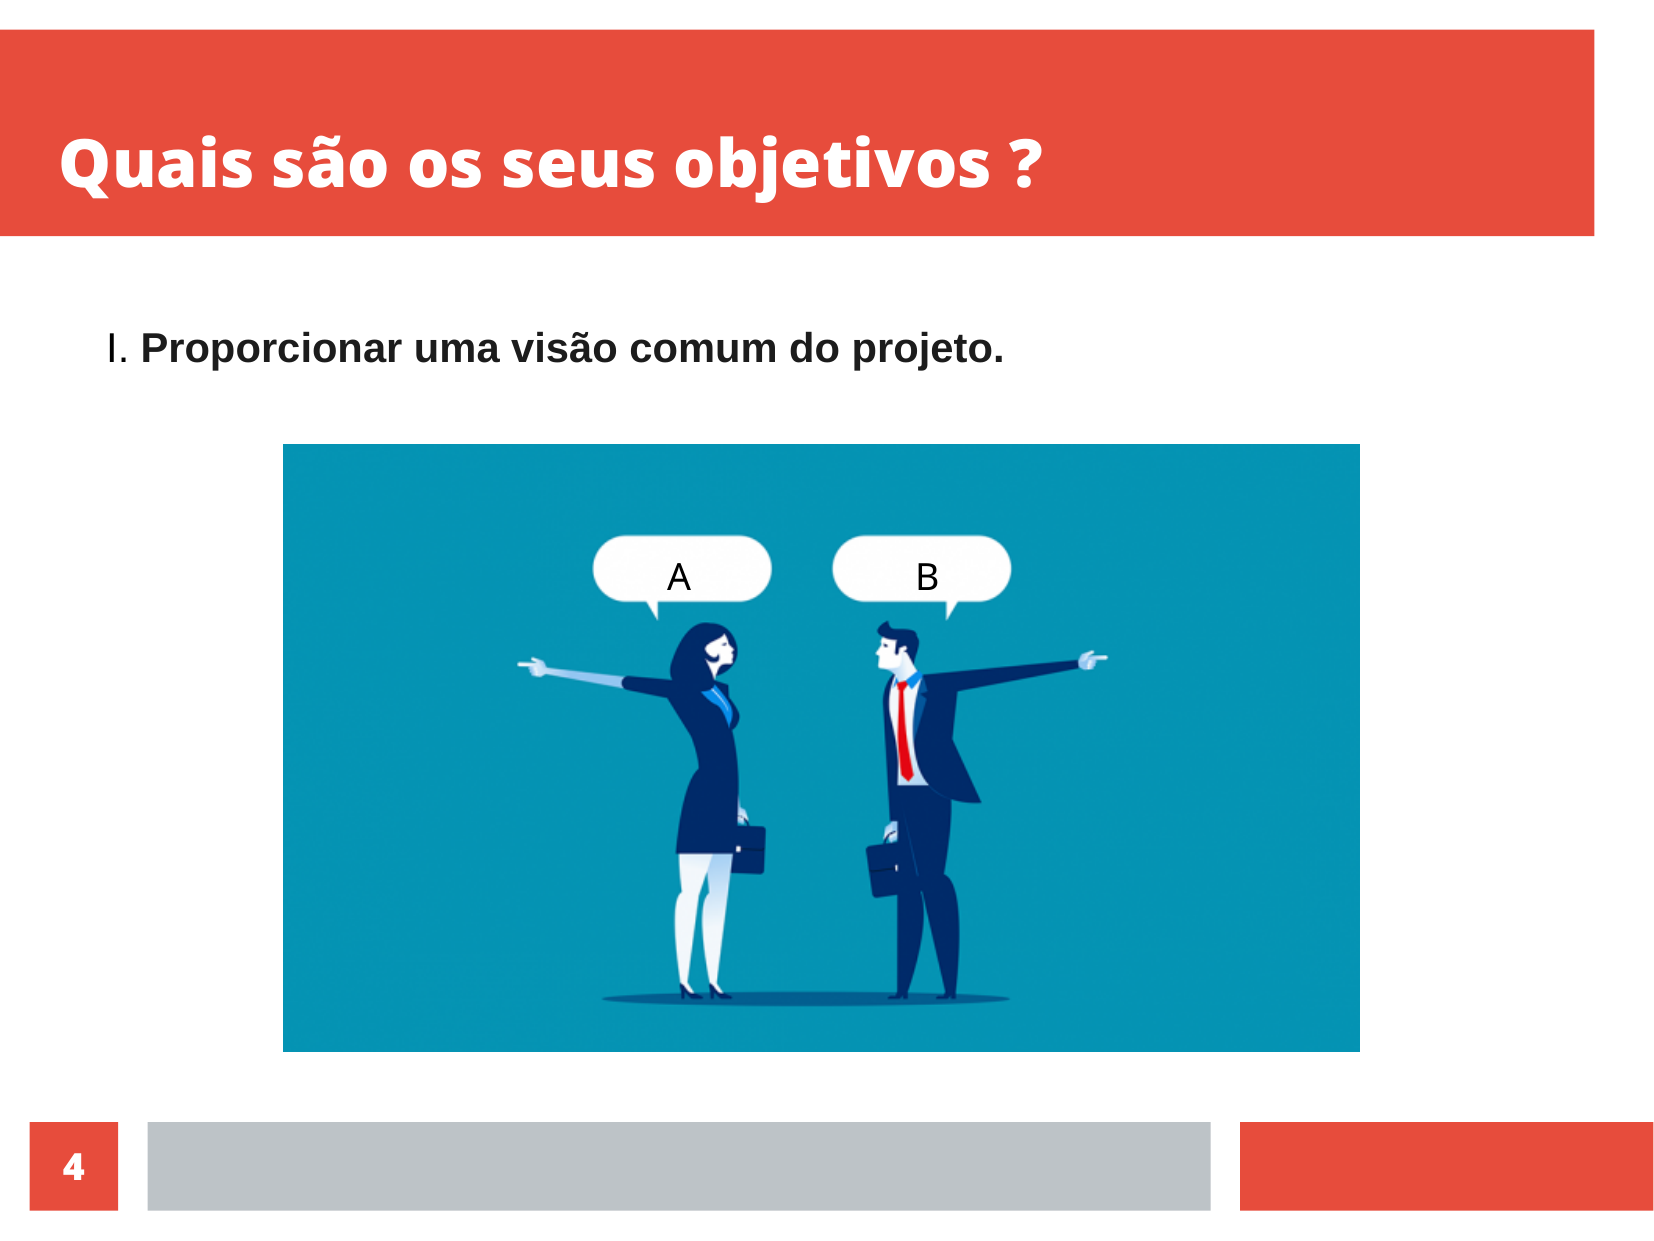

# Quais são os seus objetivos ?
 Proporcionar uma visão comum do projeto.
A
B
4